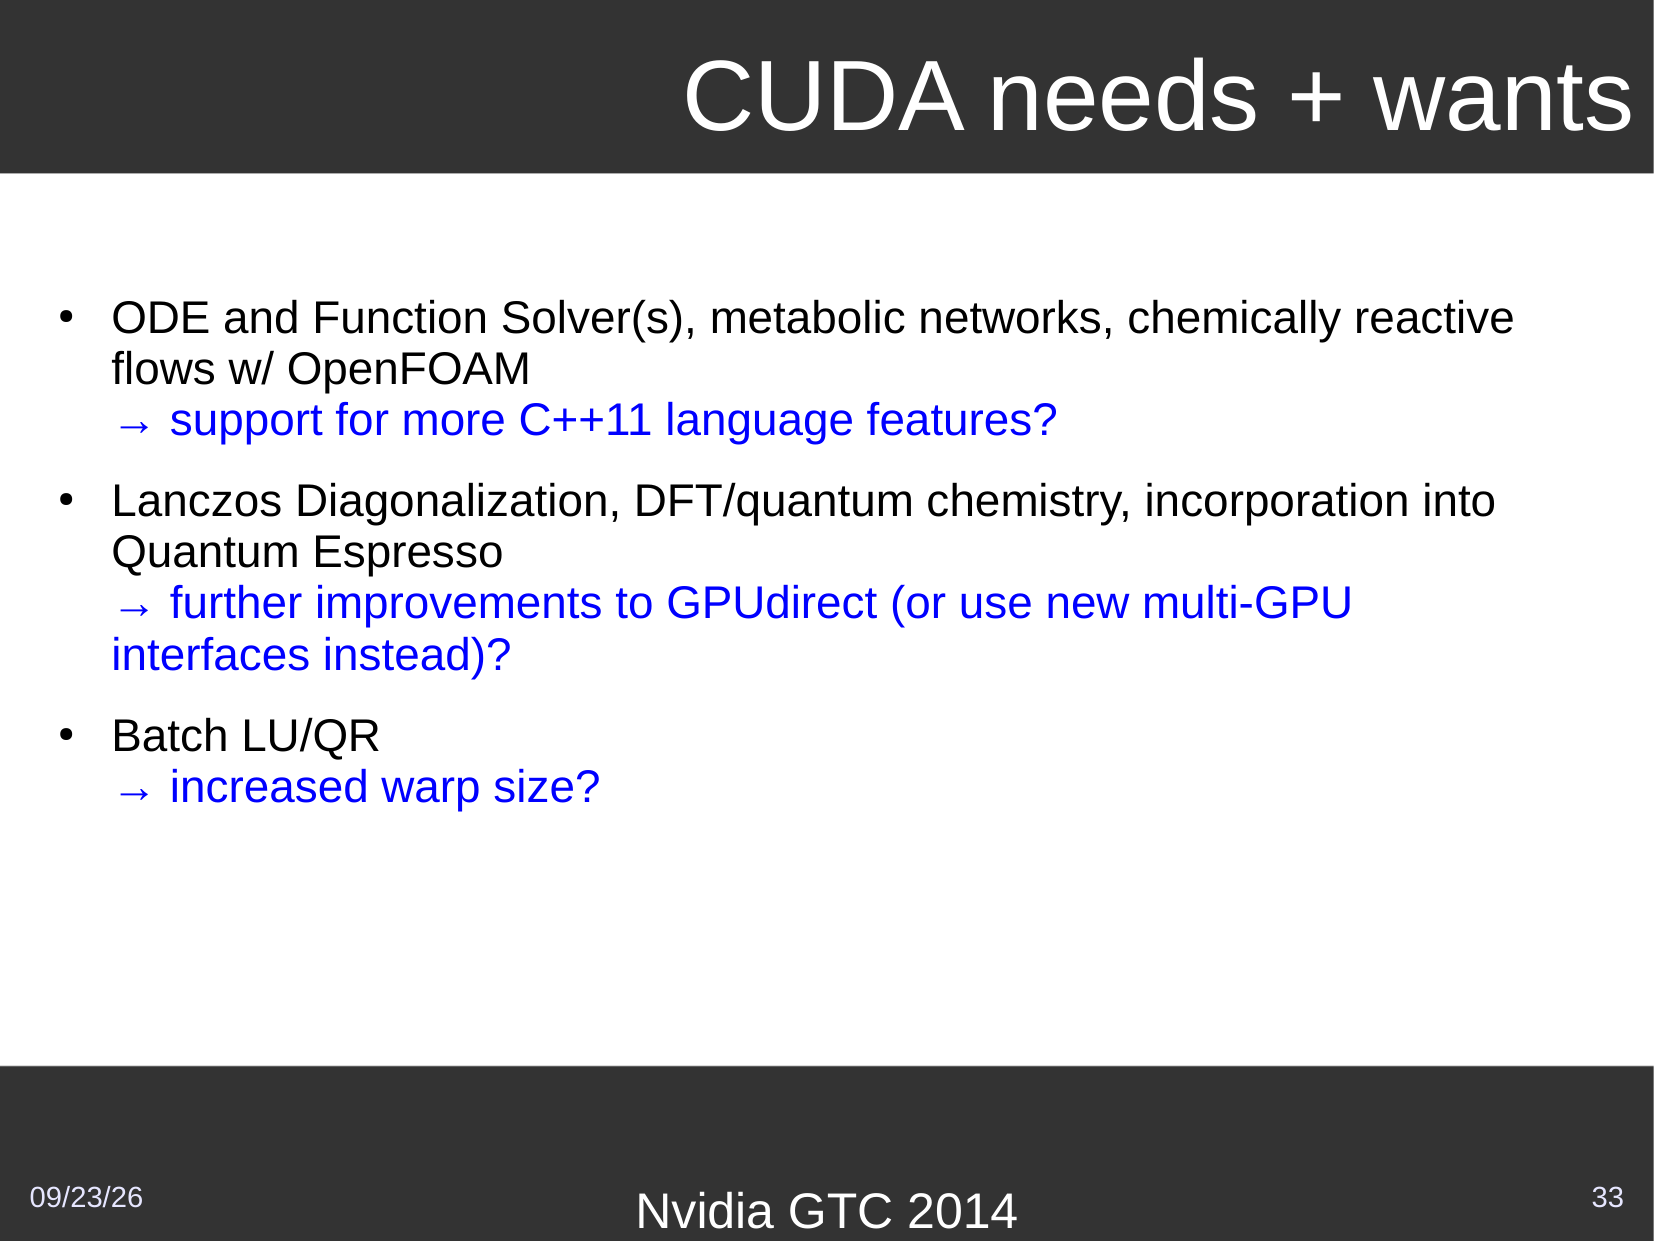

# CUDA needs + wants
ODE and Function Solver(s), metabolic networks, chemically reactive flows w/ OpenFOAM
→ support for more C++11 language features?
Lanczos Diagonalization, DFT/quantum chemistry, incorporation into Quantum Espresso
→ further improvements to GPUdirect (or use new multi-GPU interfaces instead)?
Batch LU/QR
→ increased warp size?
33
Nvidia GTC 2014